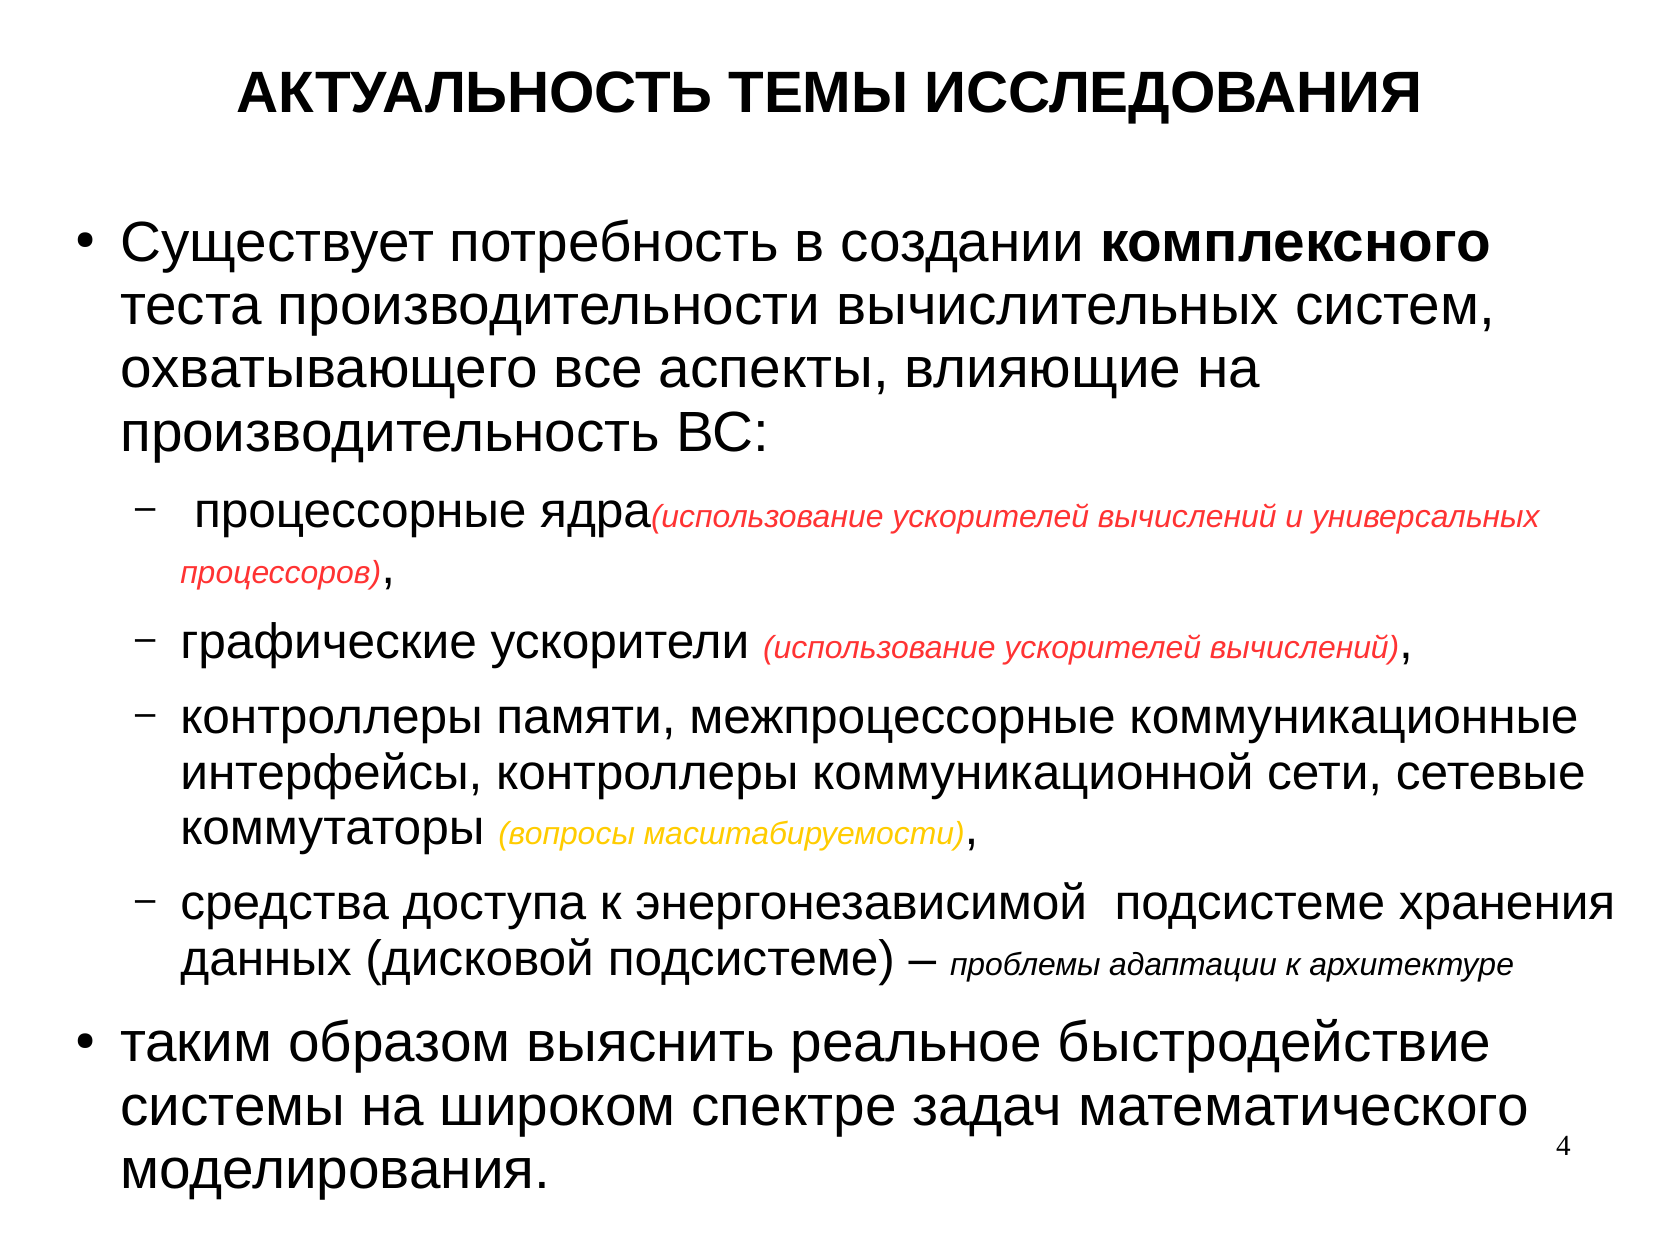

АКТУАЛЬНОСТЬ ТЕМЫ ИССЛЕДОВАНИЯ
# Существует потребность в создании комплексного теста производительности вычислительных систем, охватывающего все аспекты, влияющие на производительность ВС:
 процессорные ядра(использование ускорителей вычислений и универсальных процессоров),
графические ускорители (использование ускорителей вычислений),
контроллеры памяти, межпроцессорные коммуникационные интерфейсы, контроллеры коммуникационной сети, сетевые коммутаторы (вопросы масштабируемости),
средства доступа к энергонезависимой подсистеме хранения данных (дисковой подсистеме) – проблемы адаптации к архитектуре
таким образом выяснить реальное быстродействие системы на широком спектре задач математического моделирования.
4